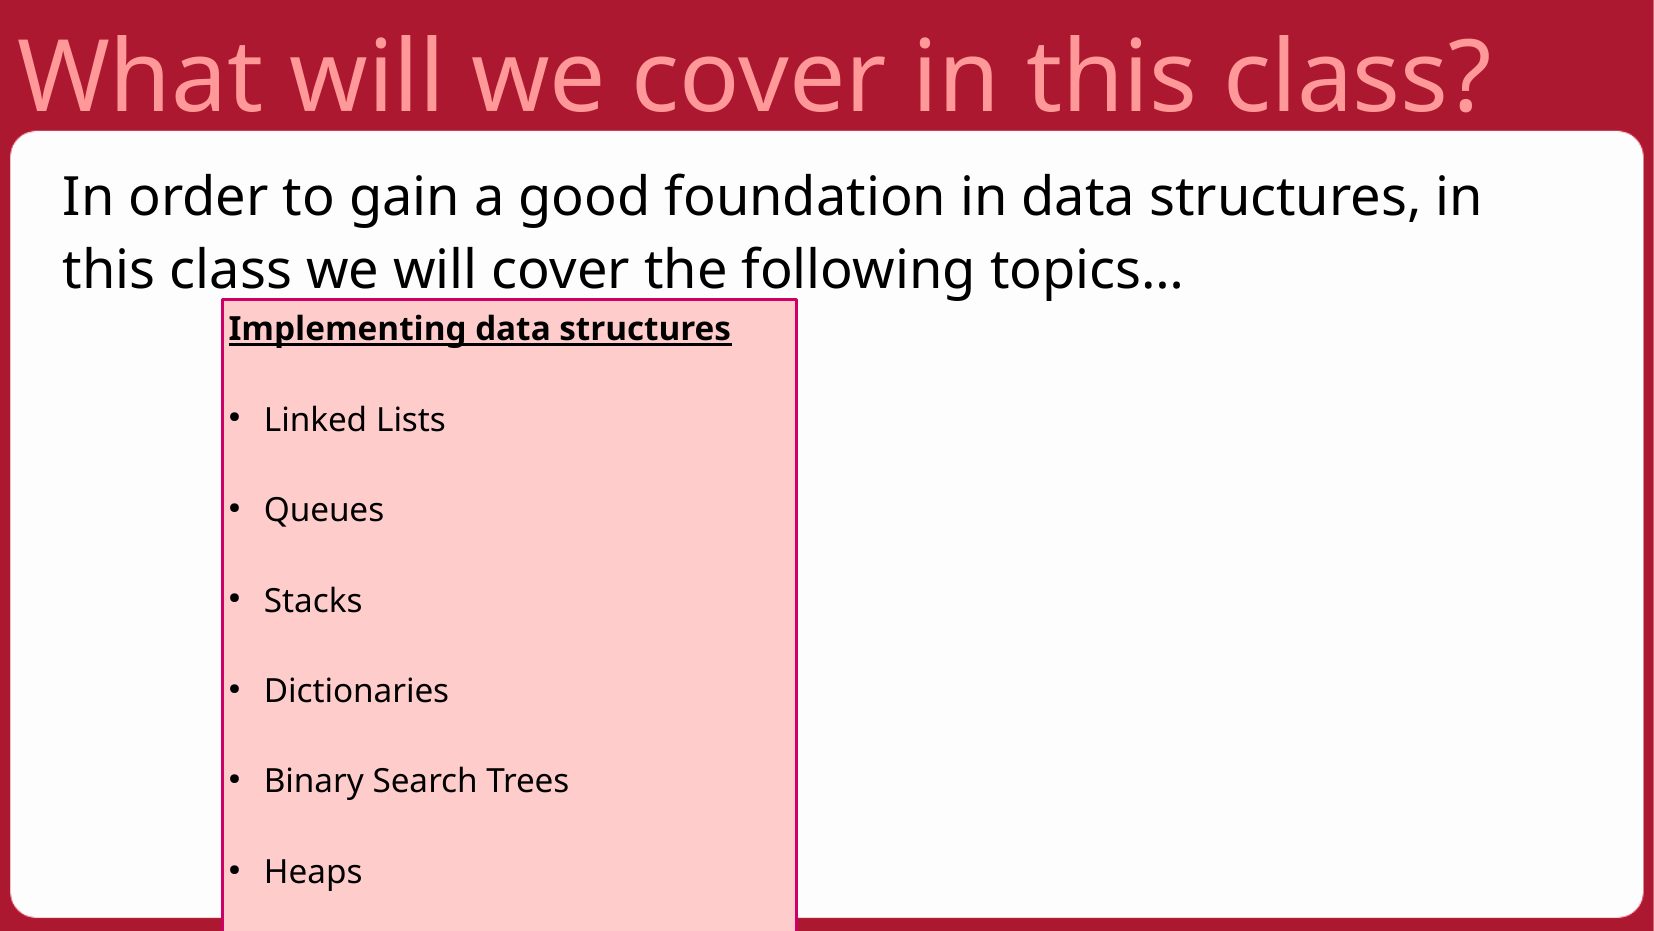

# What will we cover in this class?
In order to gain a good foundation in data structures, in this class we will cover the following topics…
Implementing data structures
Linked Lists
Queues
Stacks
Dictionaries
Binary Search Trees
Heaps
Balanced Search Trees